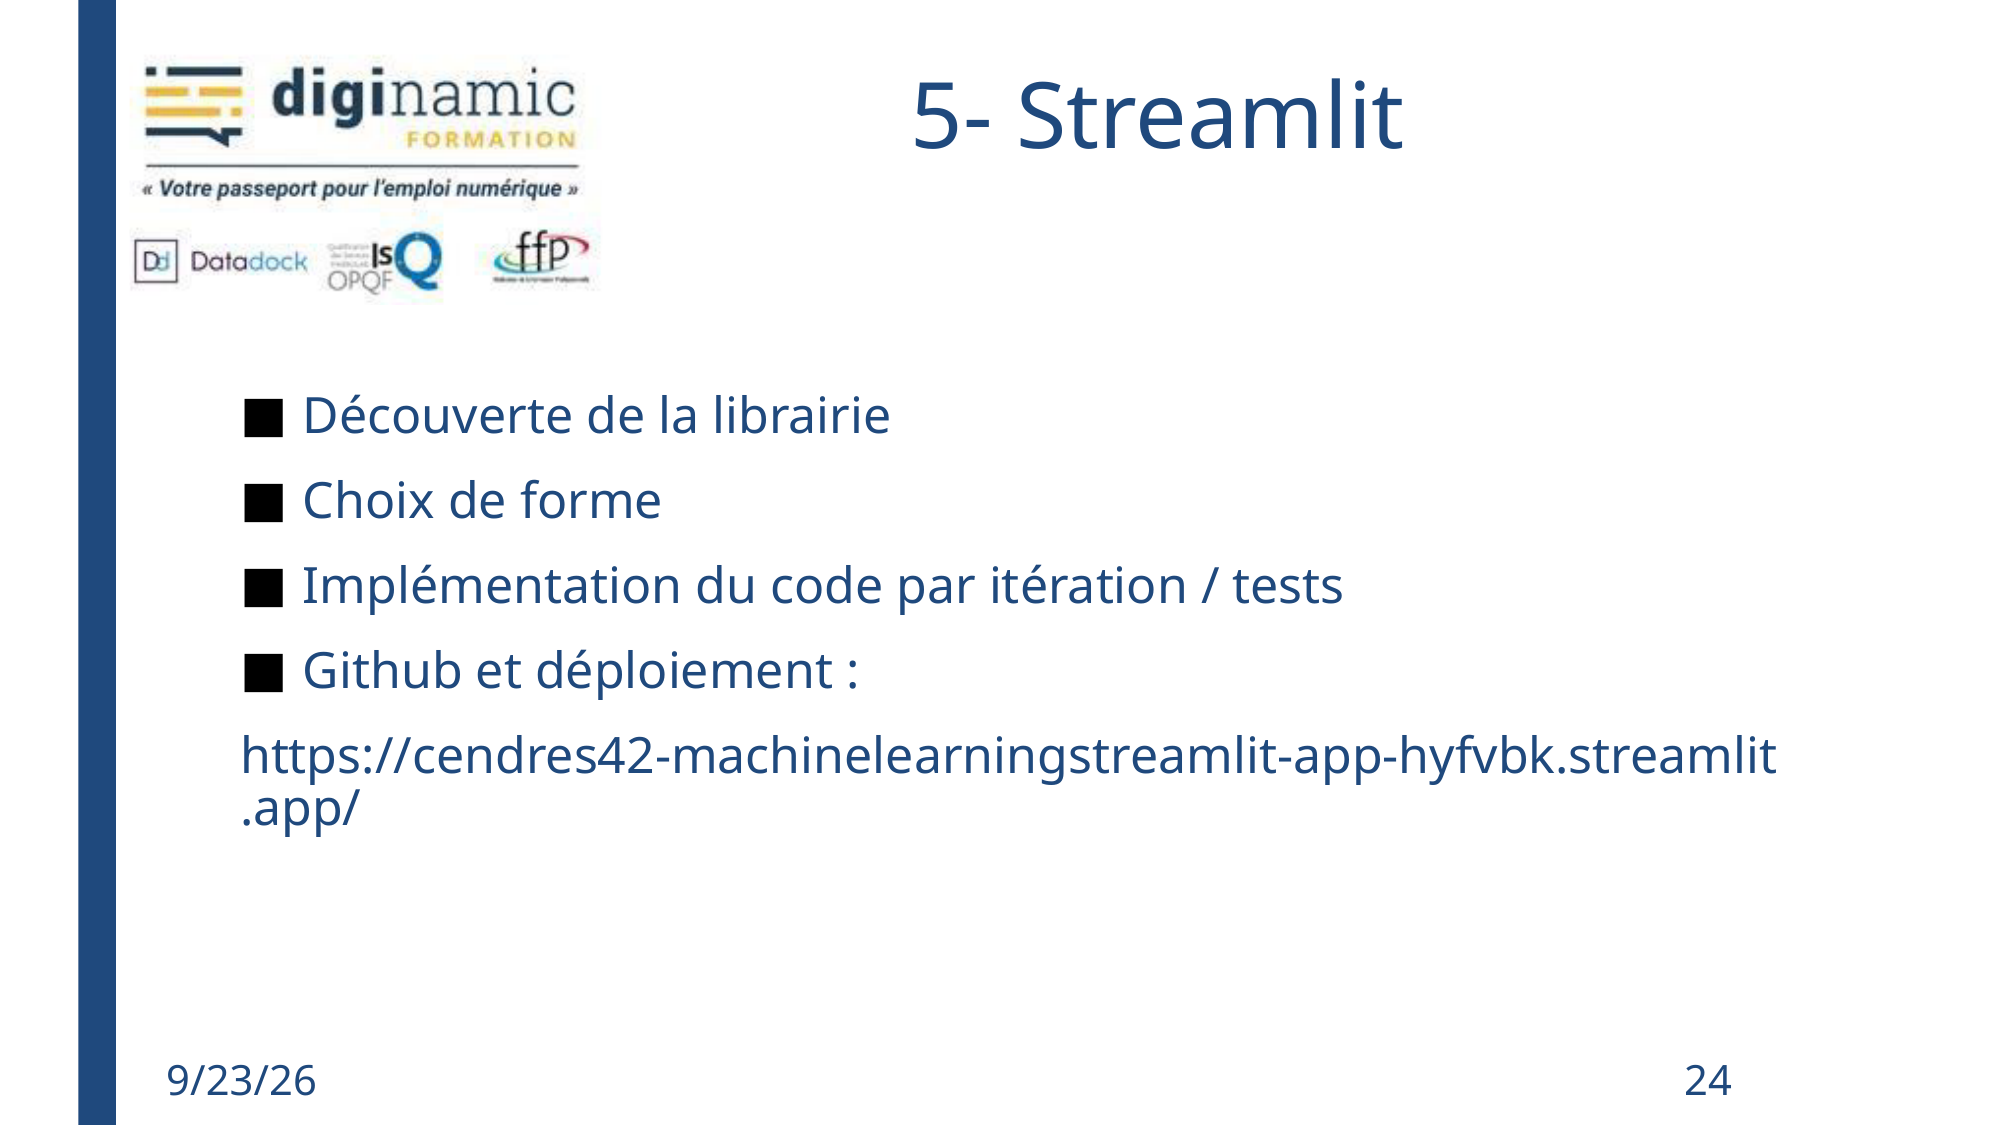

# 5- Streamlit
Découverte de la librairie
Choix de forme
Implémentation du code par itération / tests
Github et déploiement :
https://cendres42-machinelearningstreamlit-app-hyfvbk.streamlit.app/